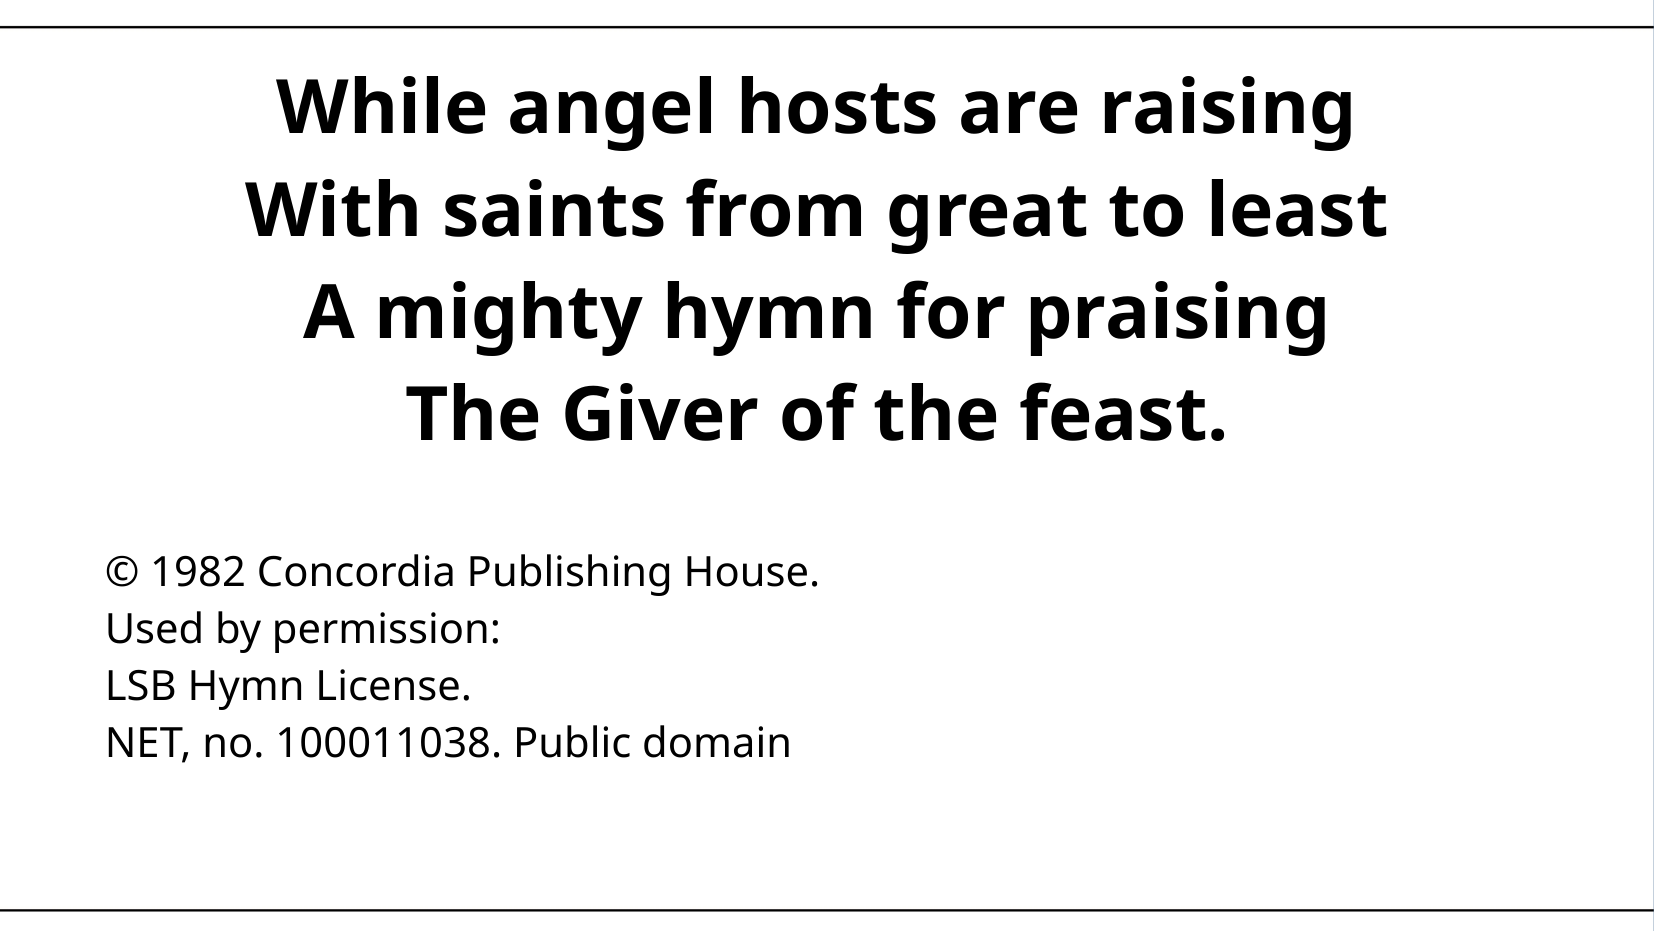

While angel hosts are raising
With saints from great to least
A mighty hymn for praising
The Giver of the feast.
© 1982 Concordia Publishing House.
Used by permission:
LSB Hymn License.
NET, no. 100011038. Public domain